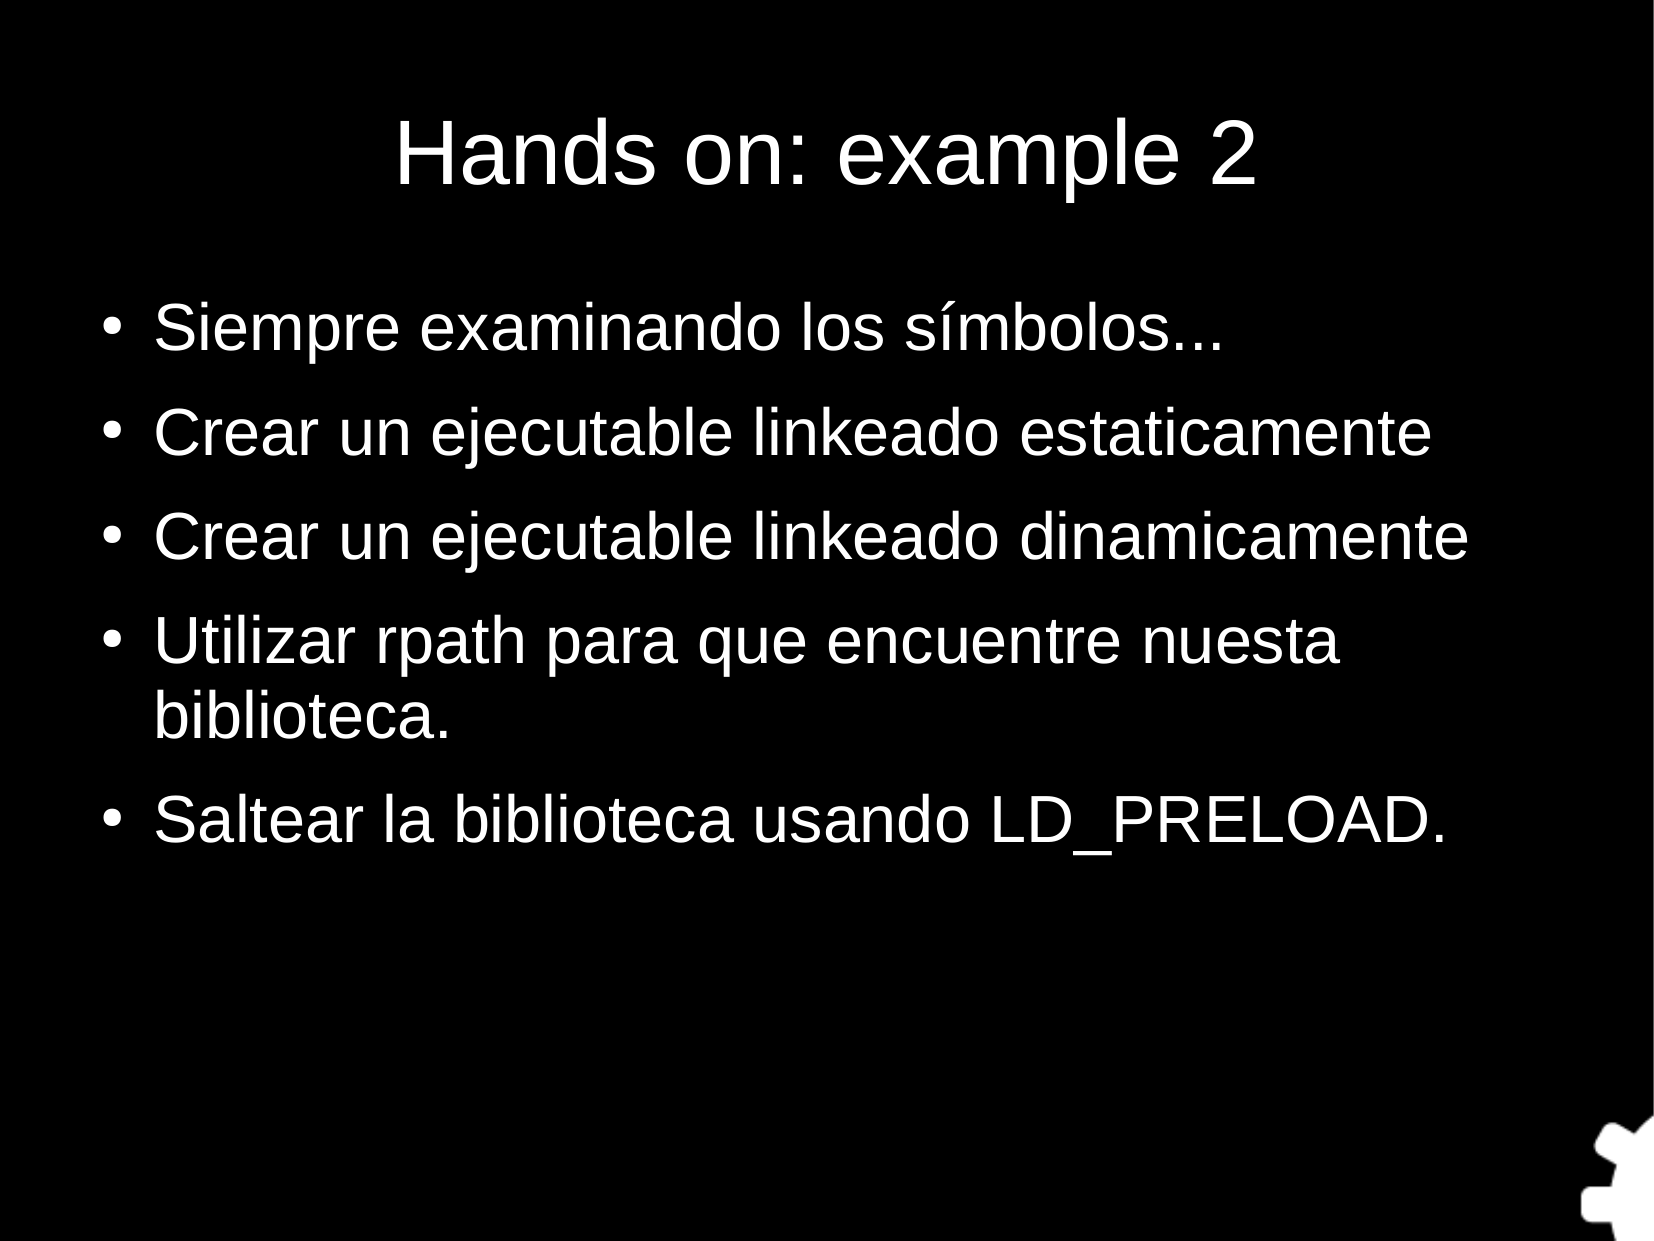

# Hands on: example 2
Siempre examinando los símbolos...
Crear un ejecutable linkeado estaticamente
Crear un ejecutable linkeado dinamicamente
Utilizar rpath para que encuentre nuesta biblioteca.
Saltear la biblioteca usando LD_PRELOAD.